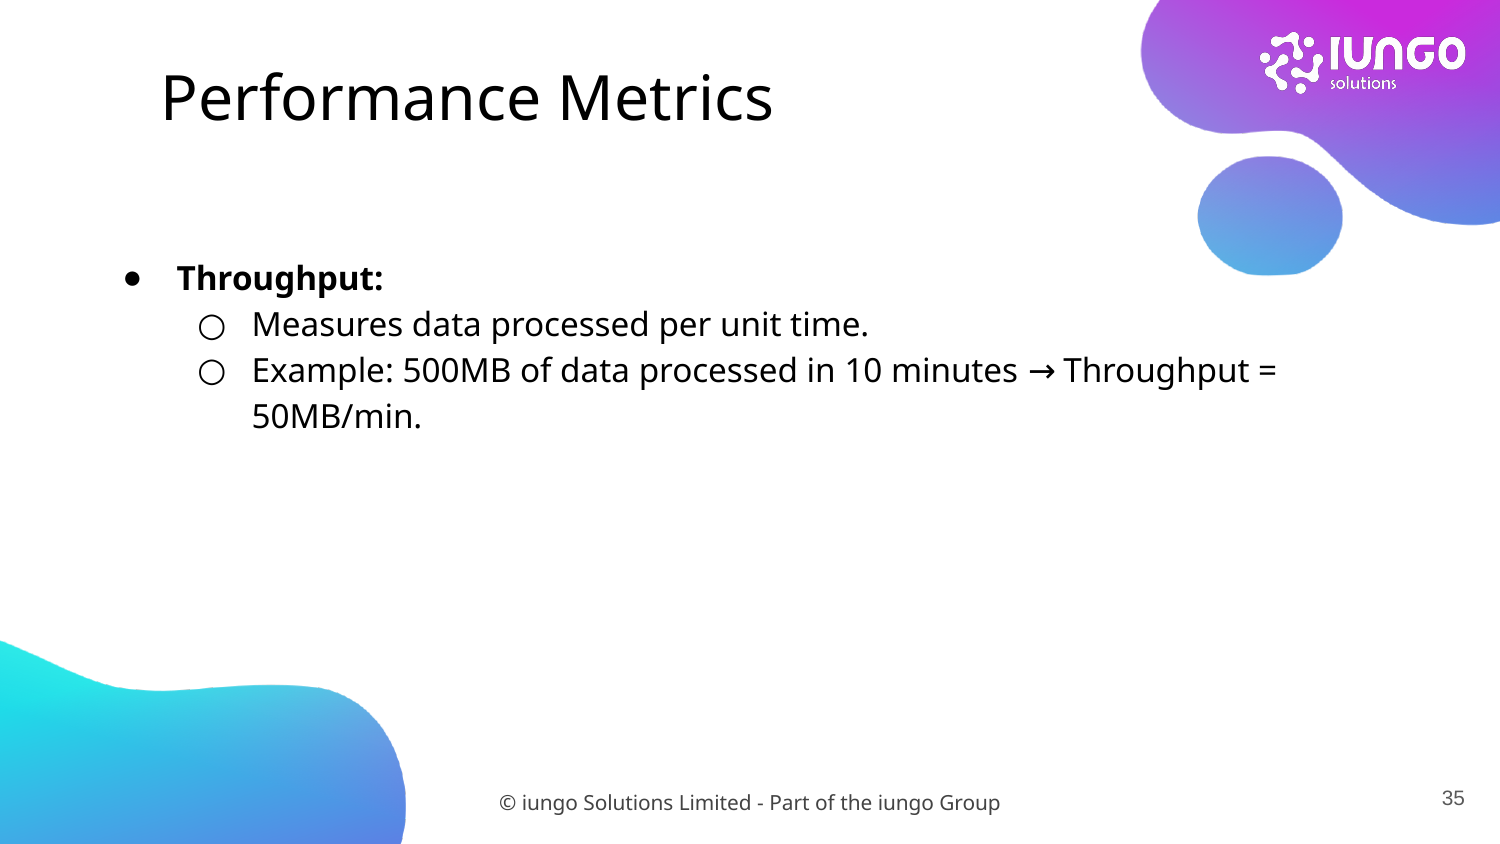

# Performance Metrics
Throughput:
Measures data processed per unit time.
Example: 500MB of data processed in 10 minutes → Throughput = 50MB/min.